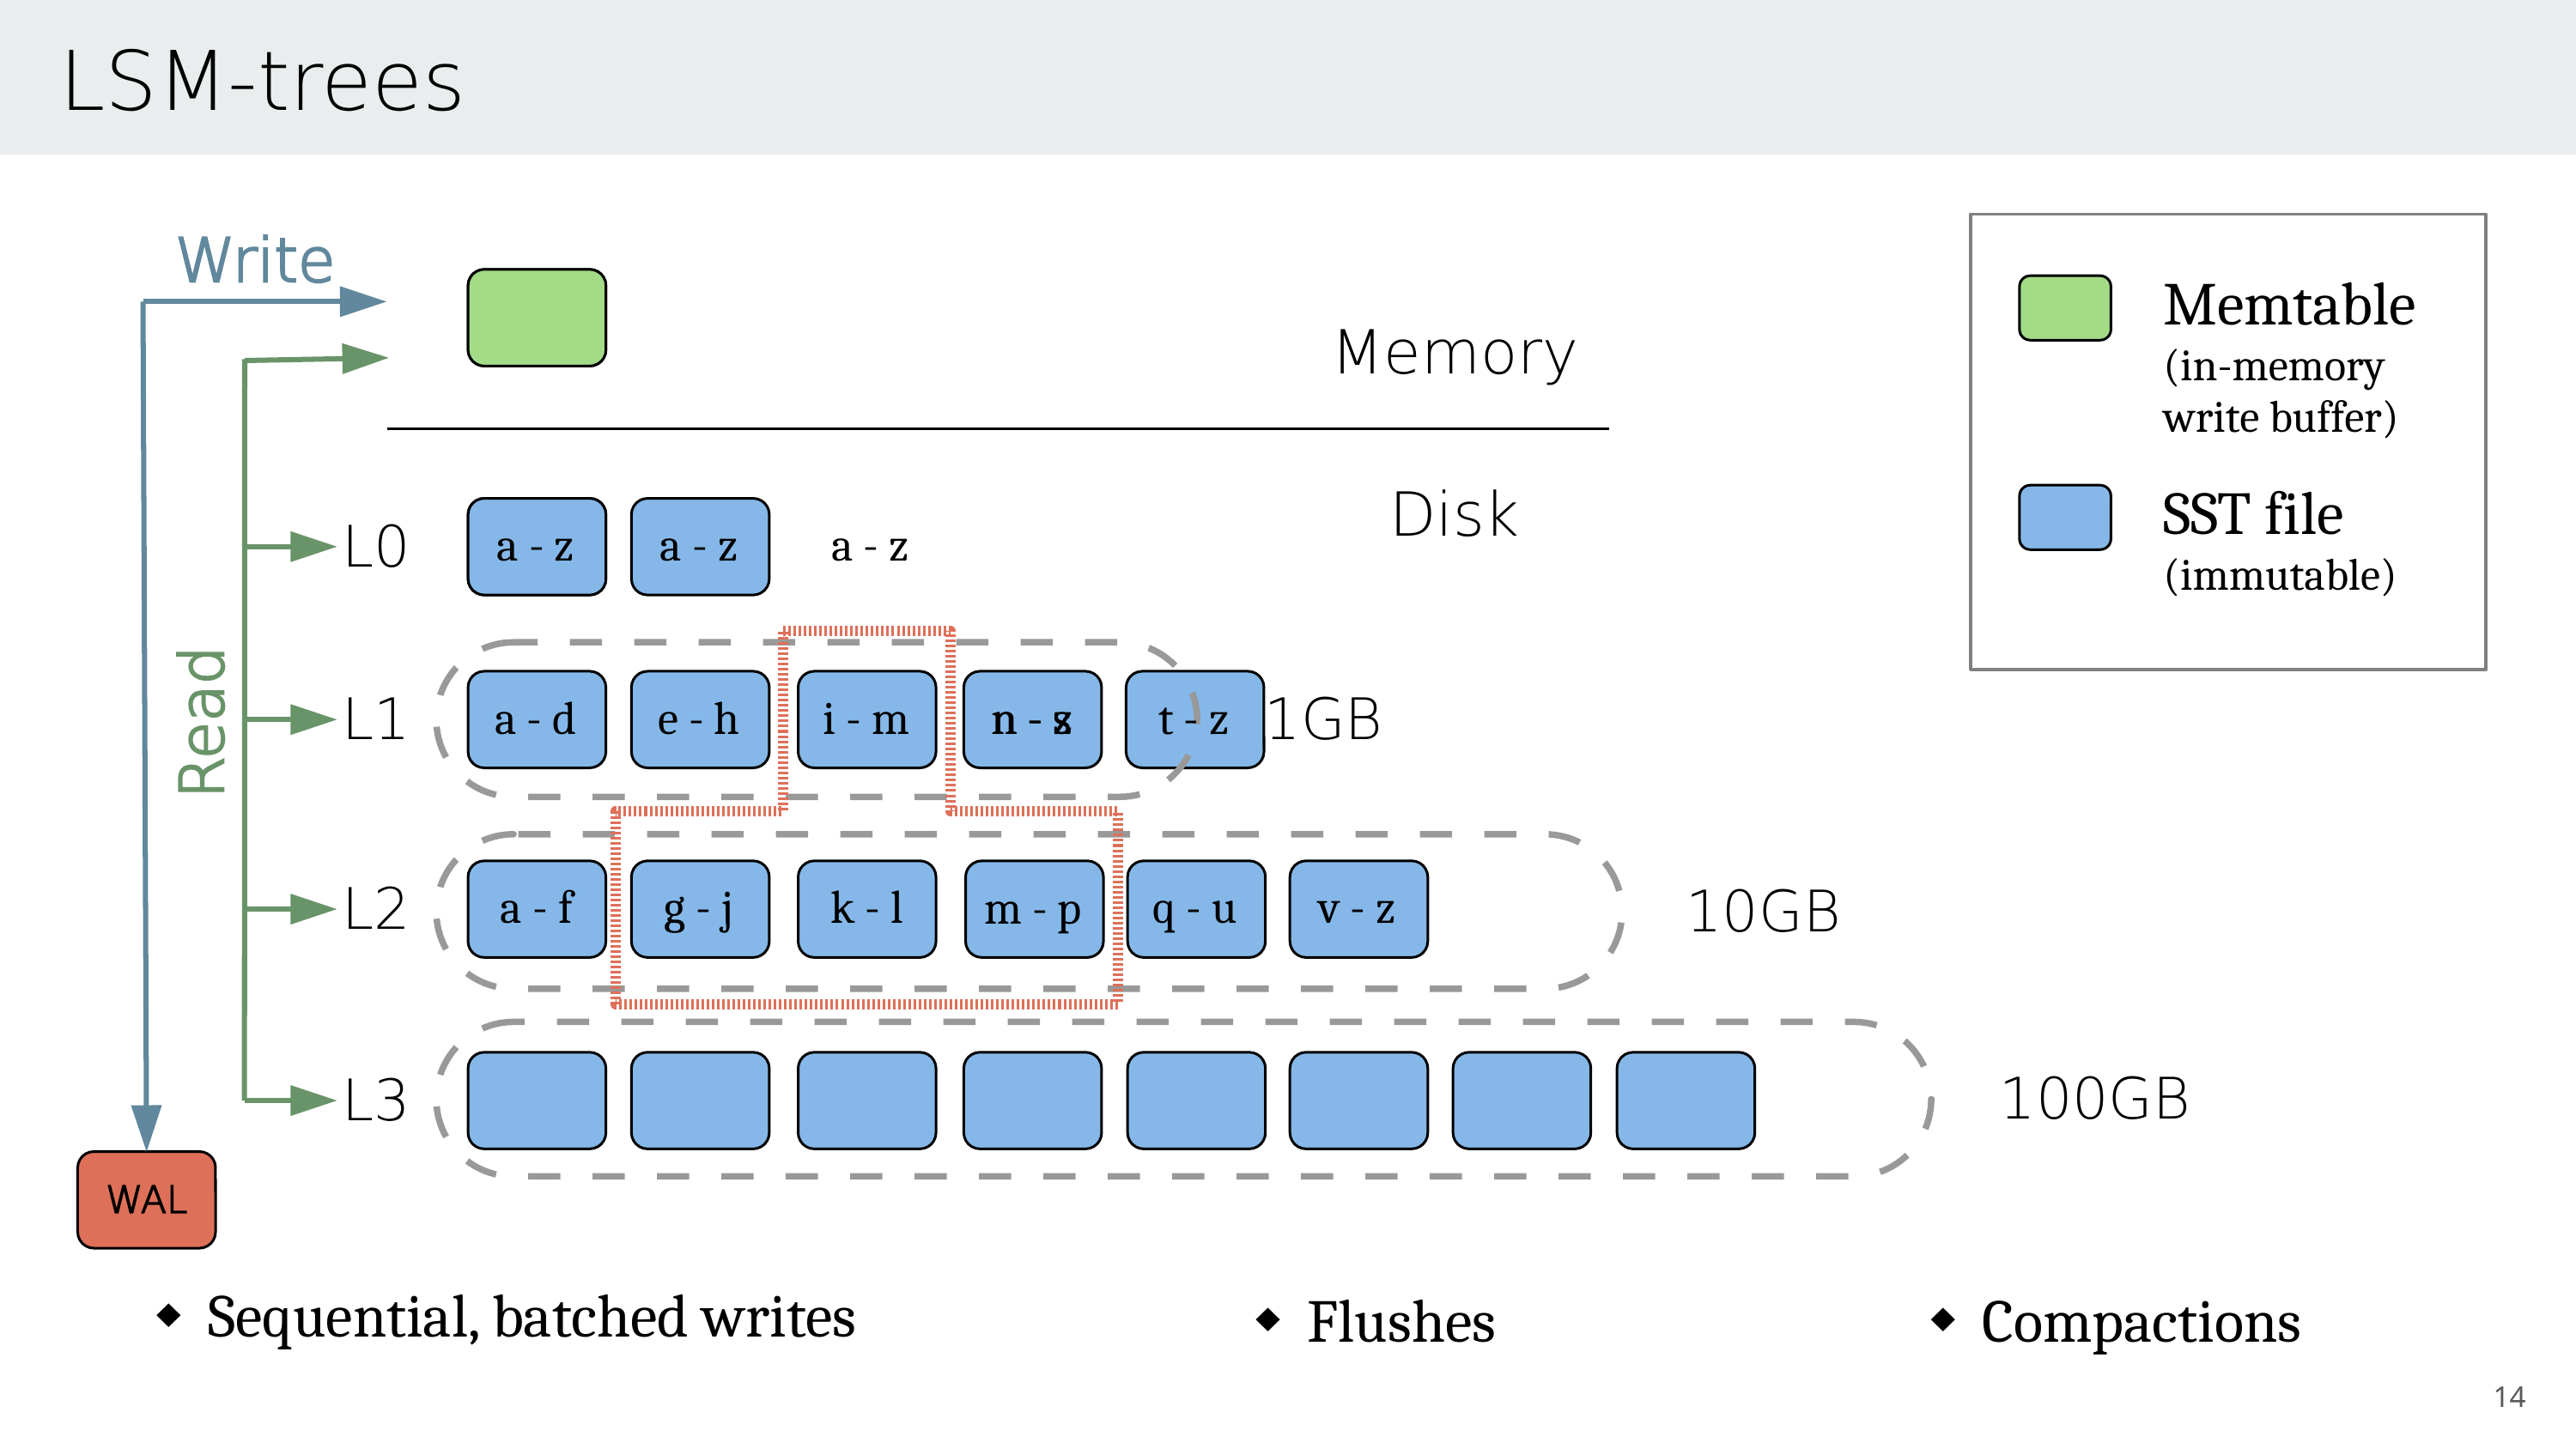

# LSM-trees
Write
Memtable
(in-memory
write buffer)
Memory
SST file
(immutable)
Disk
L0
a - z
a - z
a - z
Read
L1
1GB
a - d
e - h
i - m
n - z
t - z
n - s
L2
10GB
a - f
g - j
k - l
q - u
v - z
m - p
100GB
L3
WAL
Sequential, batched writes
Flushes
Compactions
14